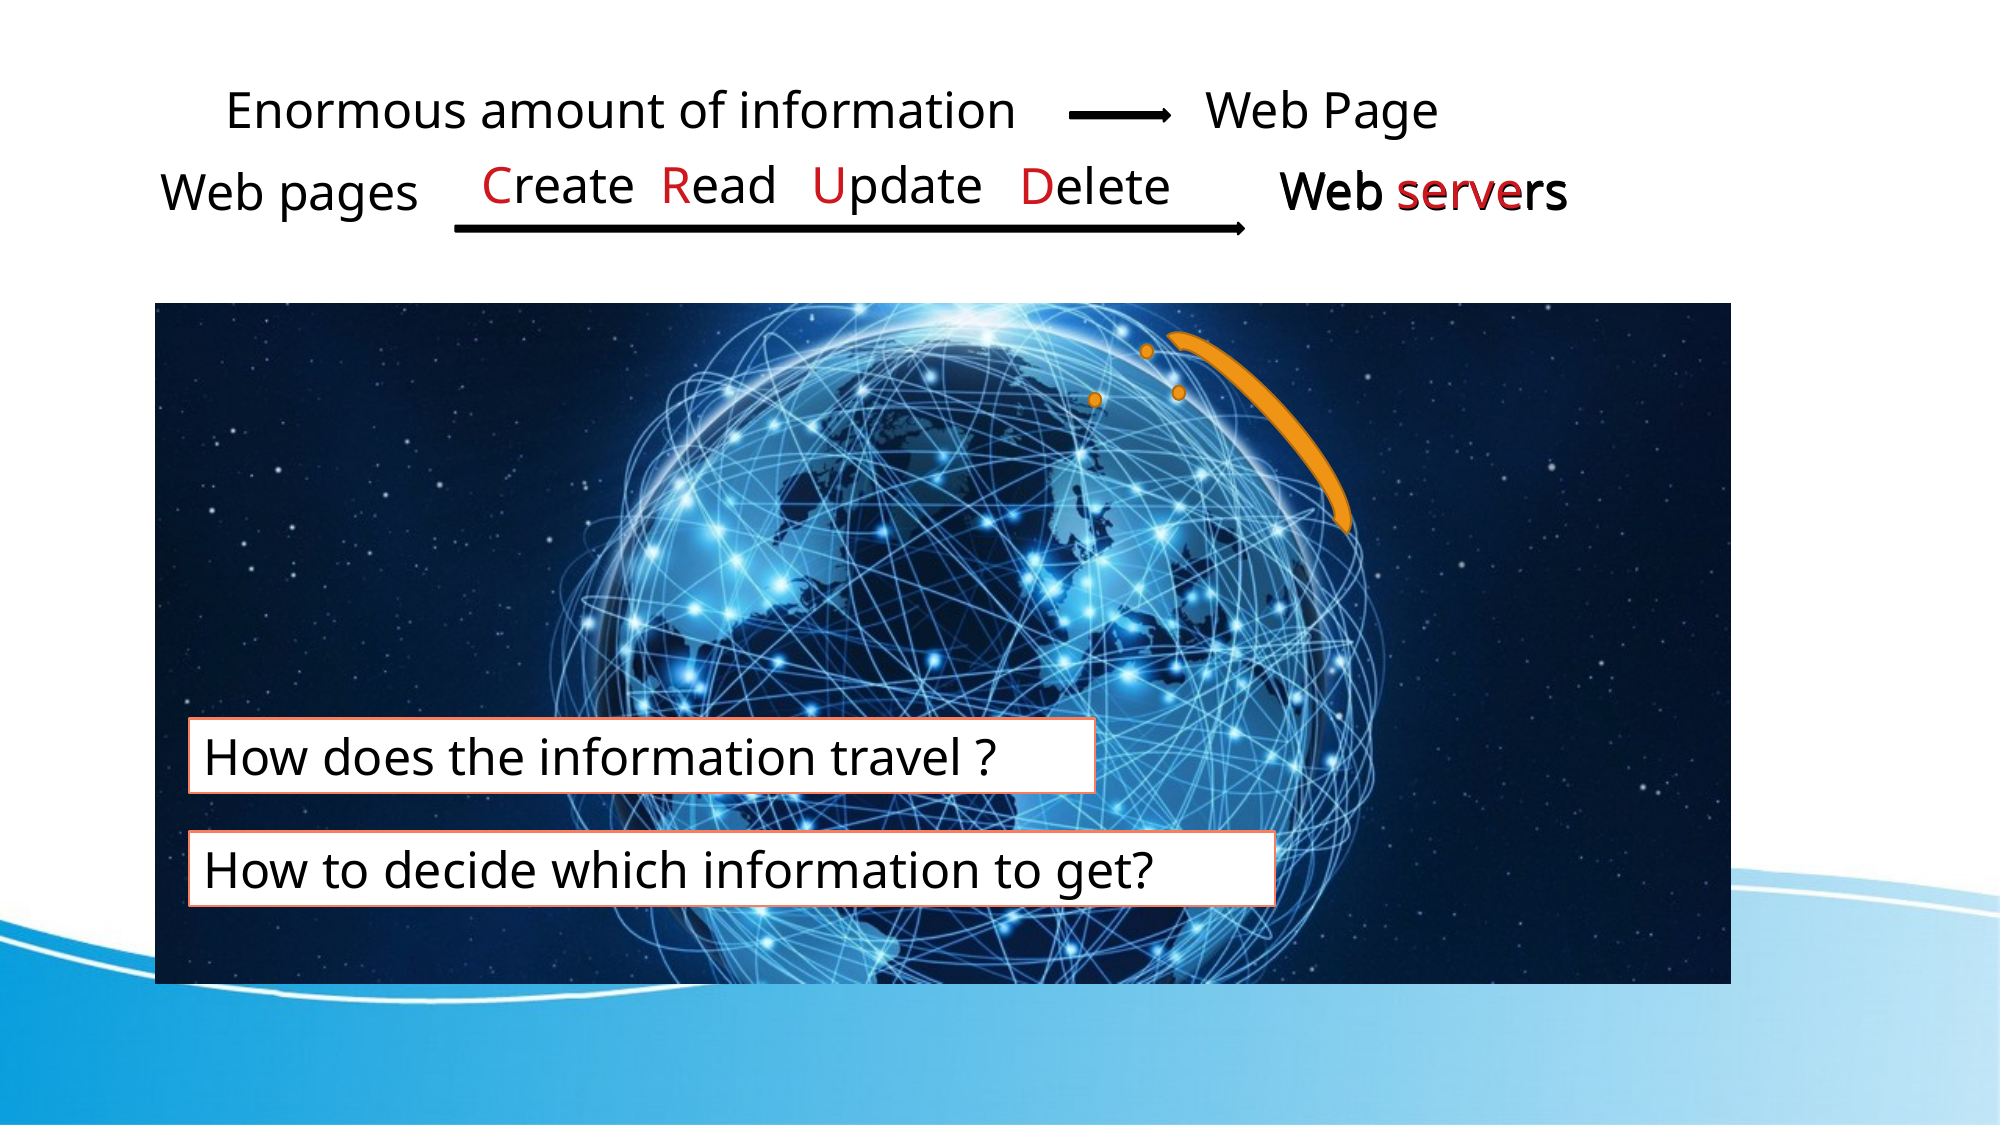

Enormous amount of information
Web Page
Create
Read
Update
Delete
Web servers
Web pages
Web servers
How does the information travel ?
How to decide which information to get?